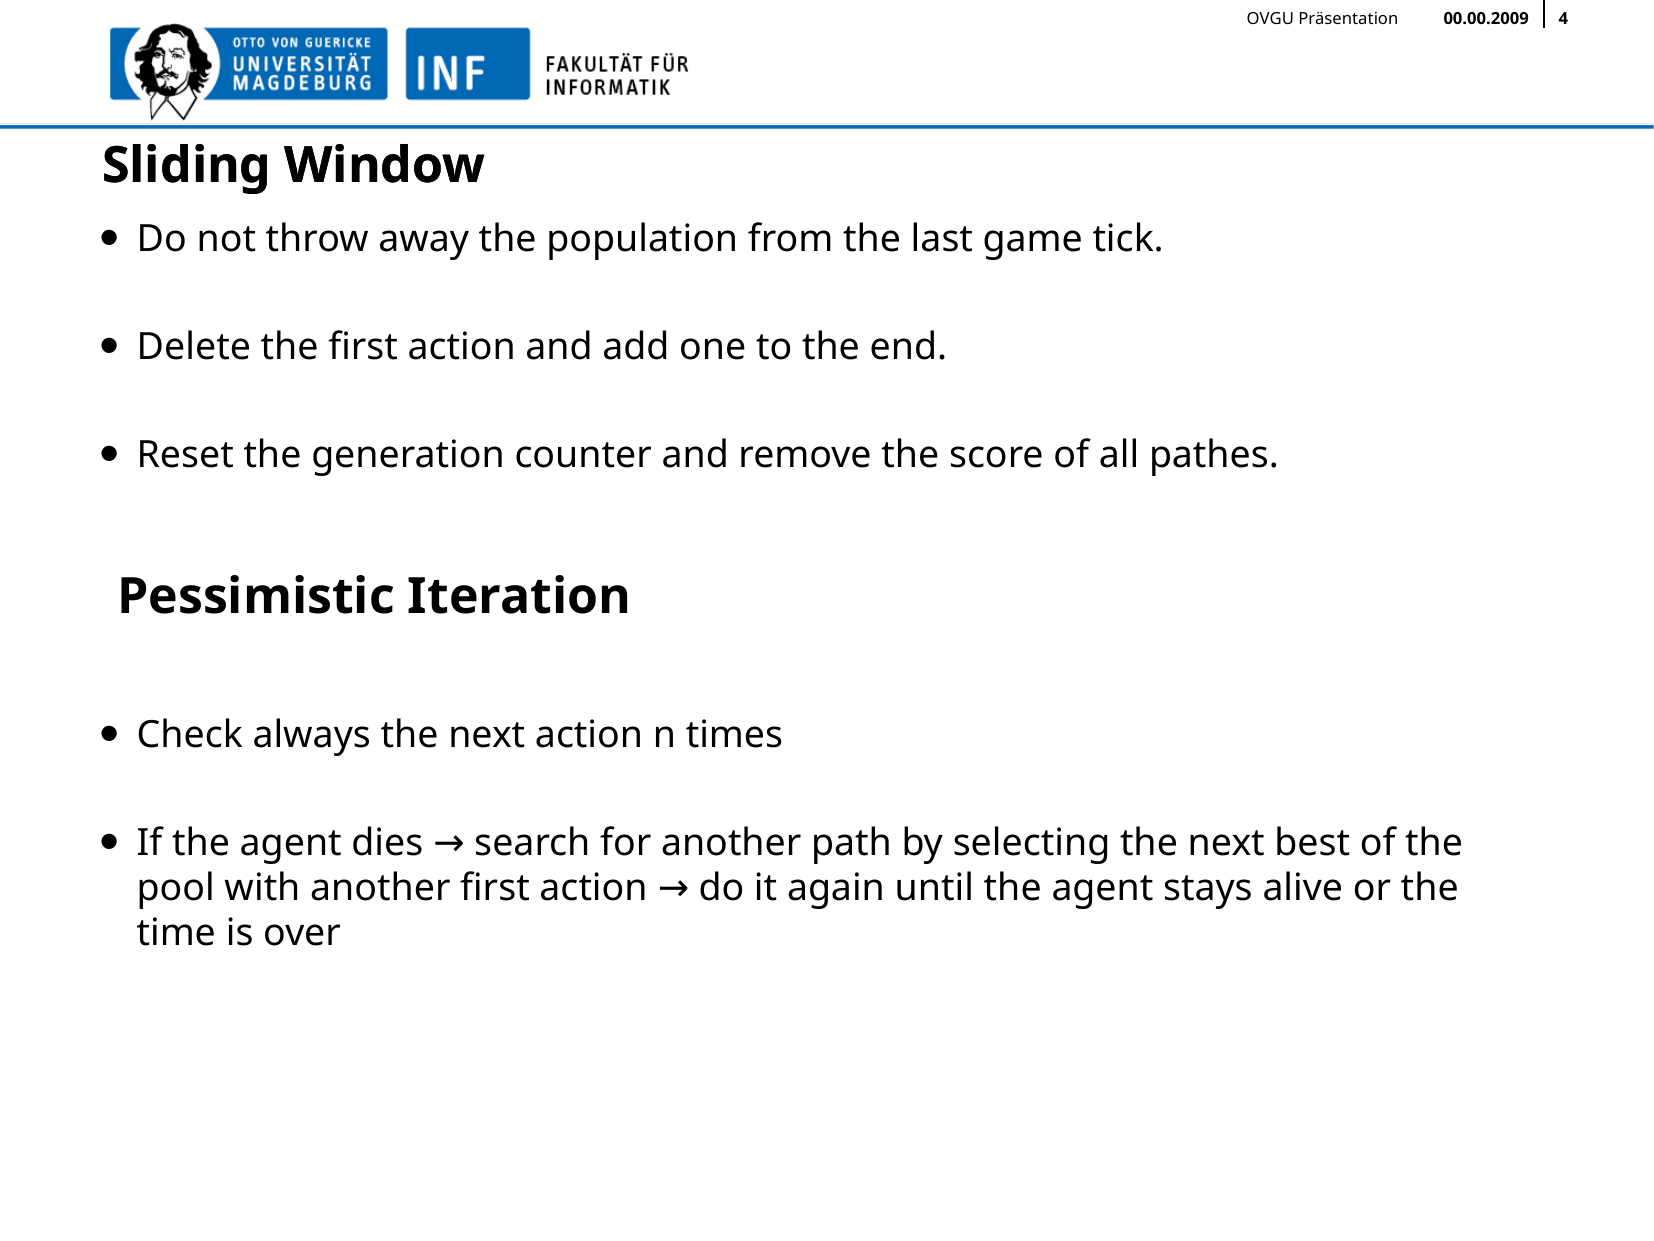

Sliding Window
Sliding Window
# Do not throw away the population from the last game tick.
Delete the first action and add one to the end.
Reset the generation counter and remove the score of all pathes.
Pessimistic Iteration
Check always the next action n times
If the agent dies → search for another path by selecting the next best of the pool with another first action → do it again until the agent stays alive or the time is over